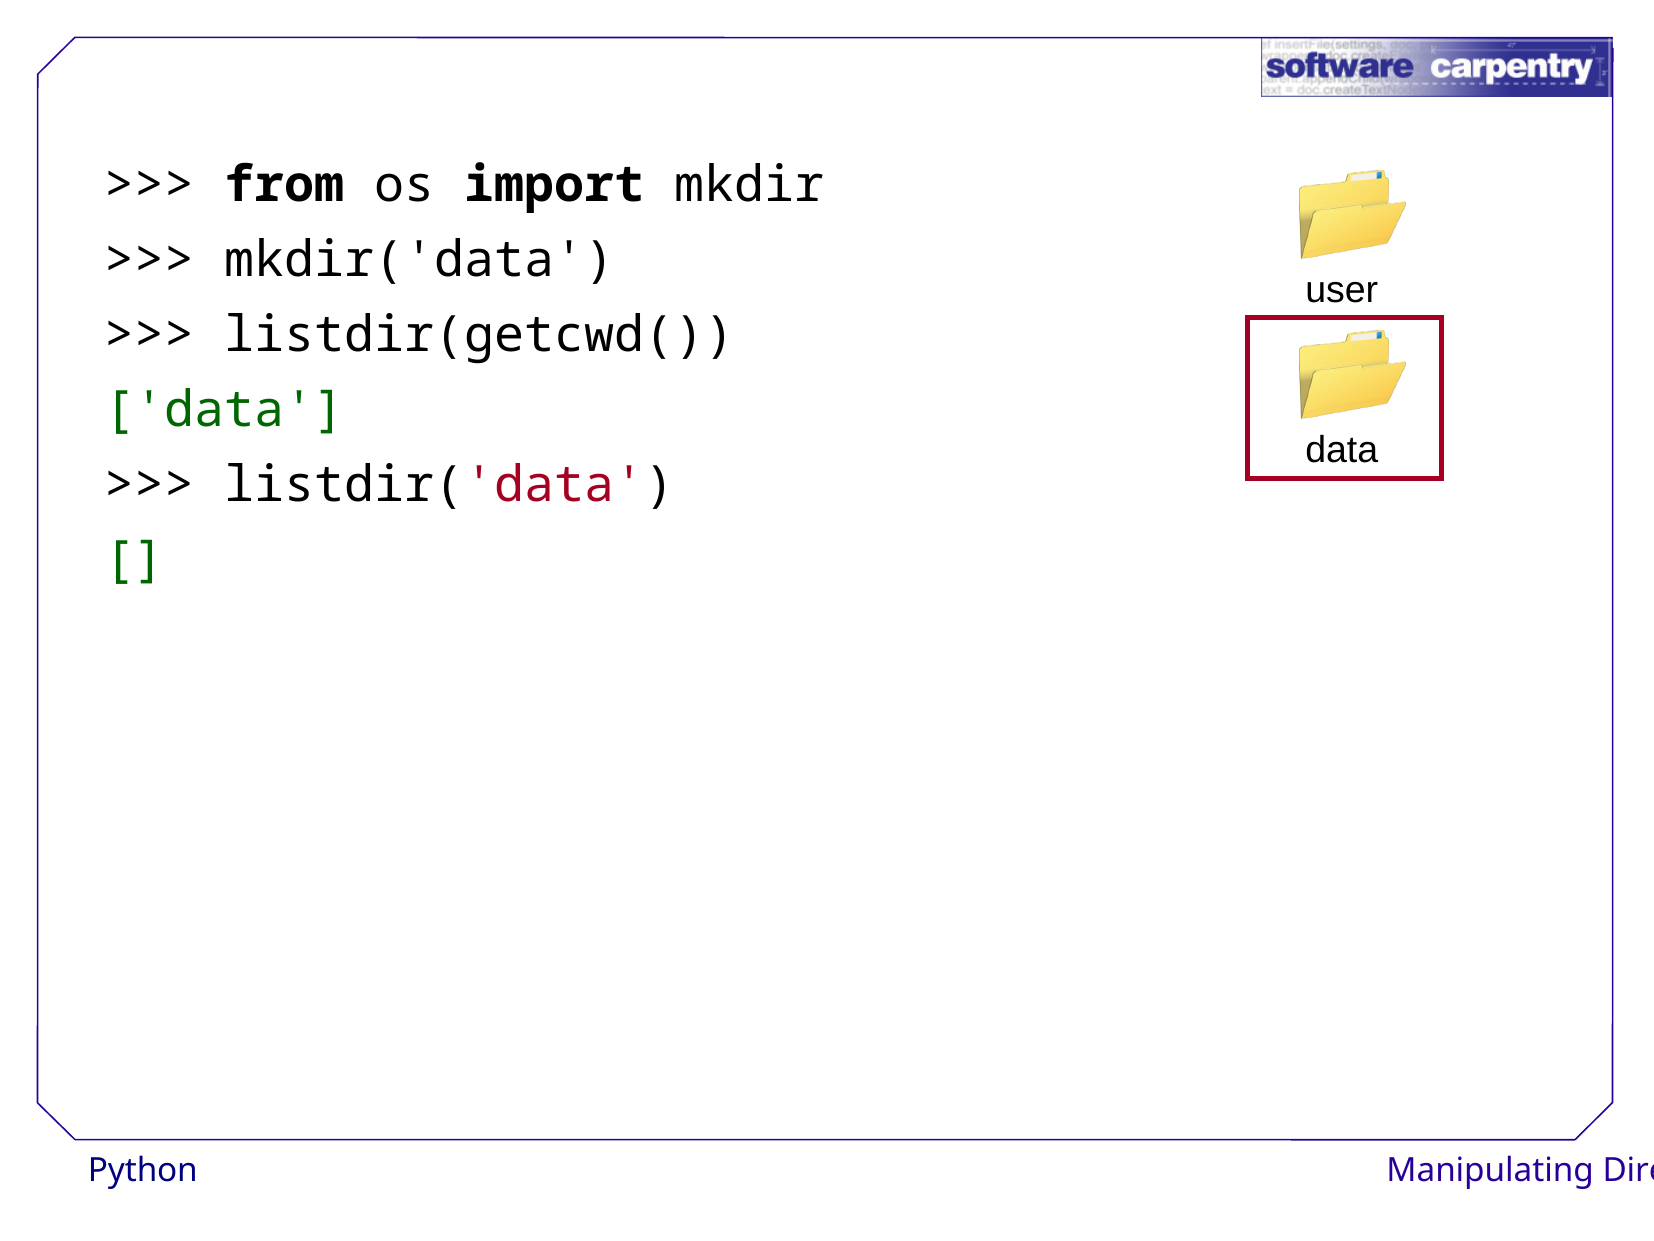

>>> from os import mkdir
>>> mkdir('data')
>>> listdir(getcwd())
['data']
>>> listdir('data')
[]
user
data